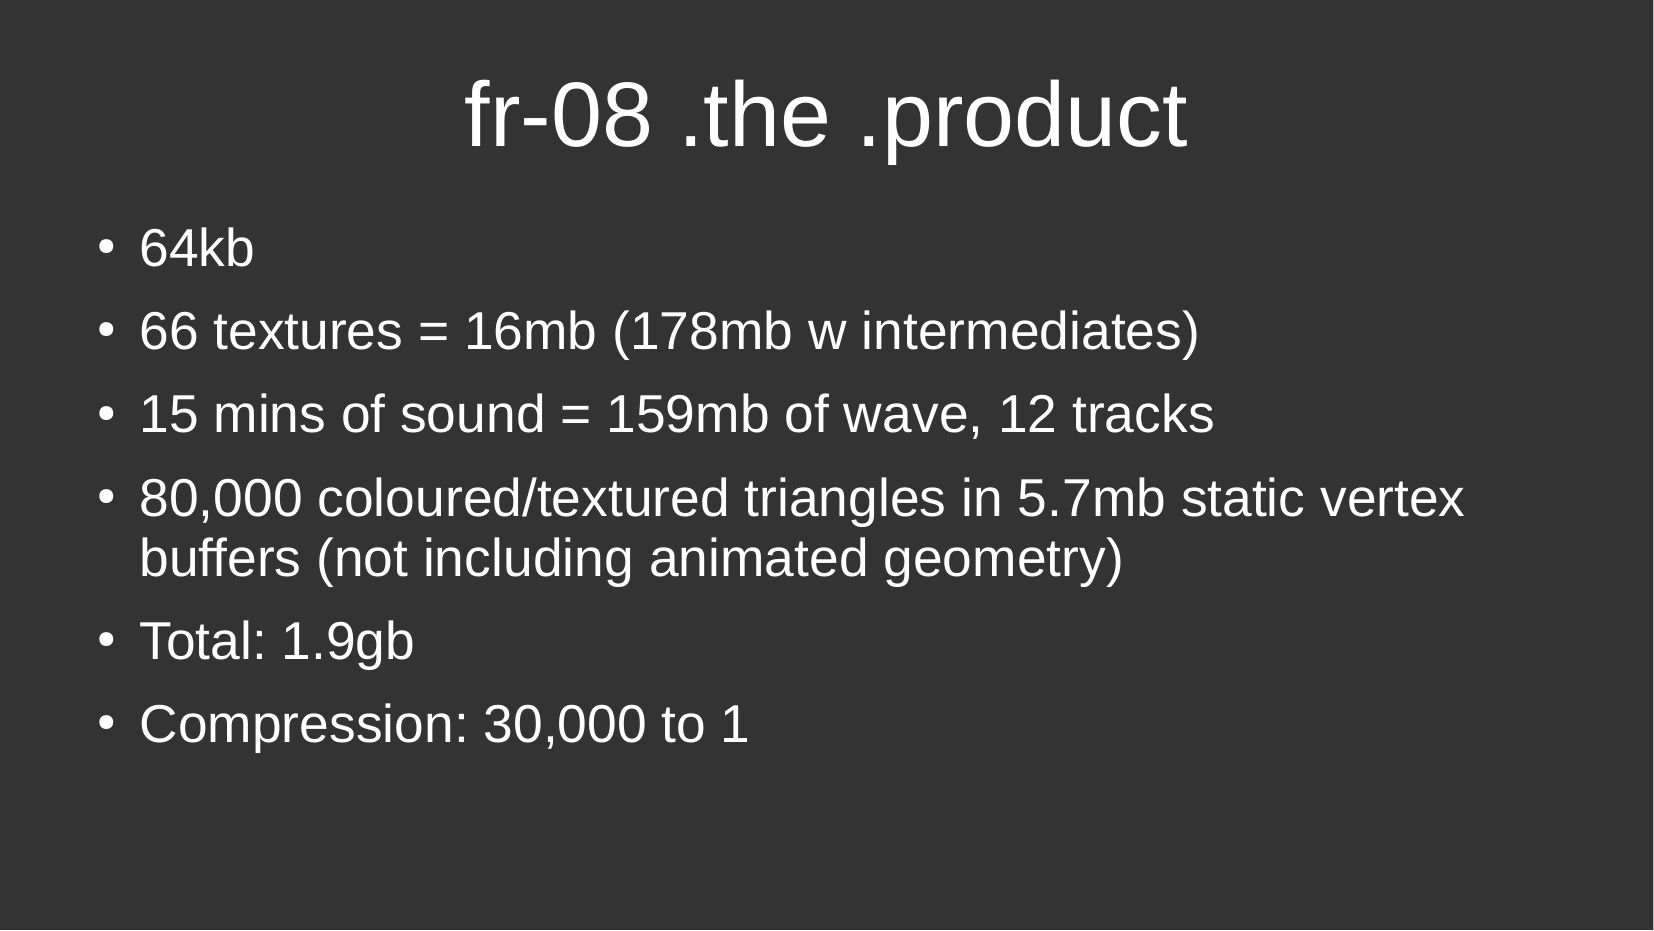

# fr-08 .the .product
64kb
66 textures = 16mb (178mb w intermediates)
15 mins of sound = 159mb of wave, 12 tracks
80,000 coloured/textured triangles in 5.7mb static vertex buffers (not including animated geometry)
Total: 1.9gb
Compression: 30,000 to 1